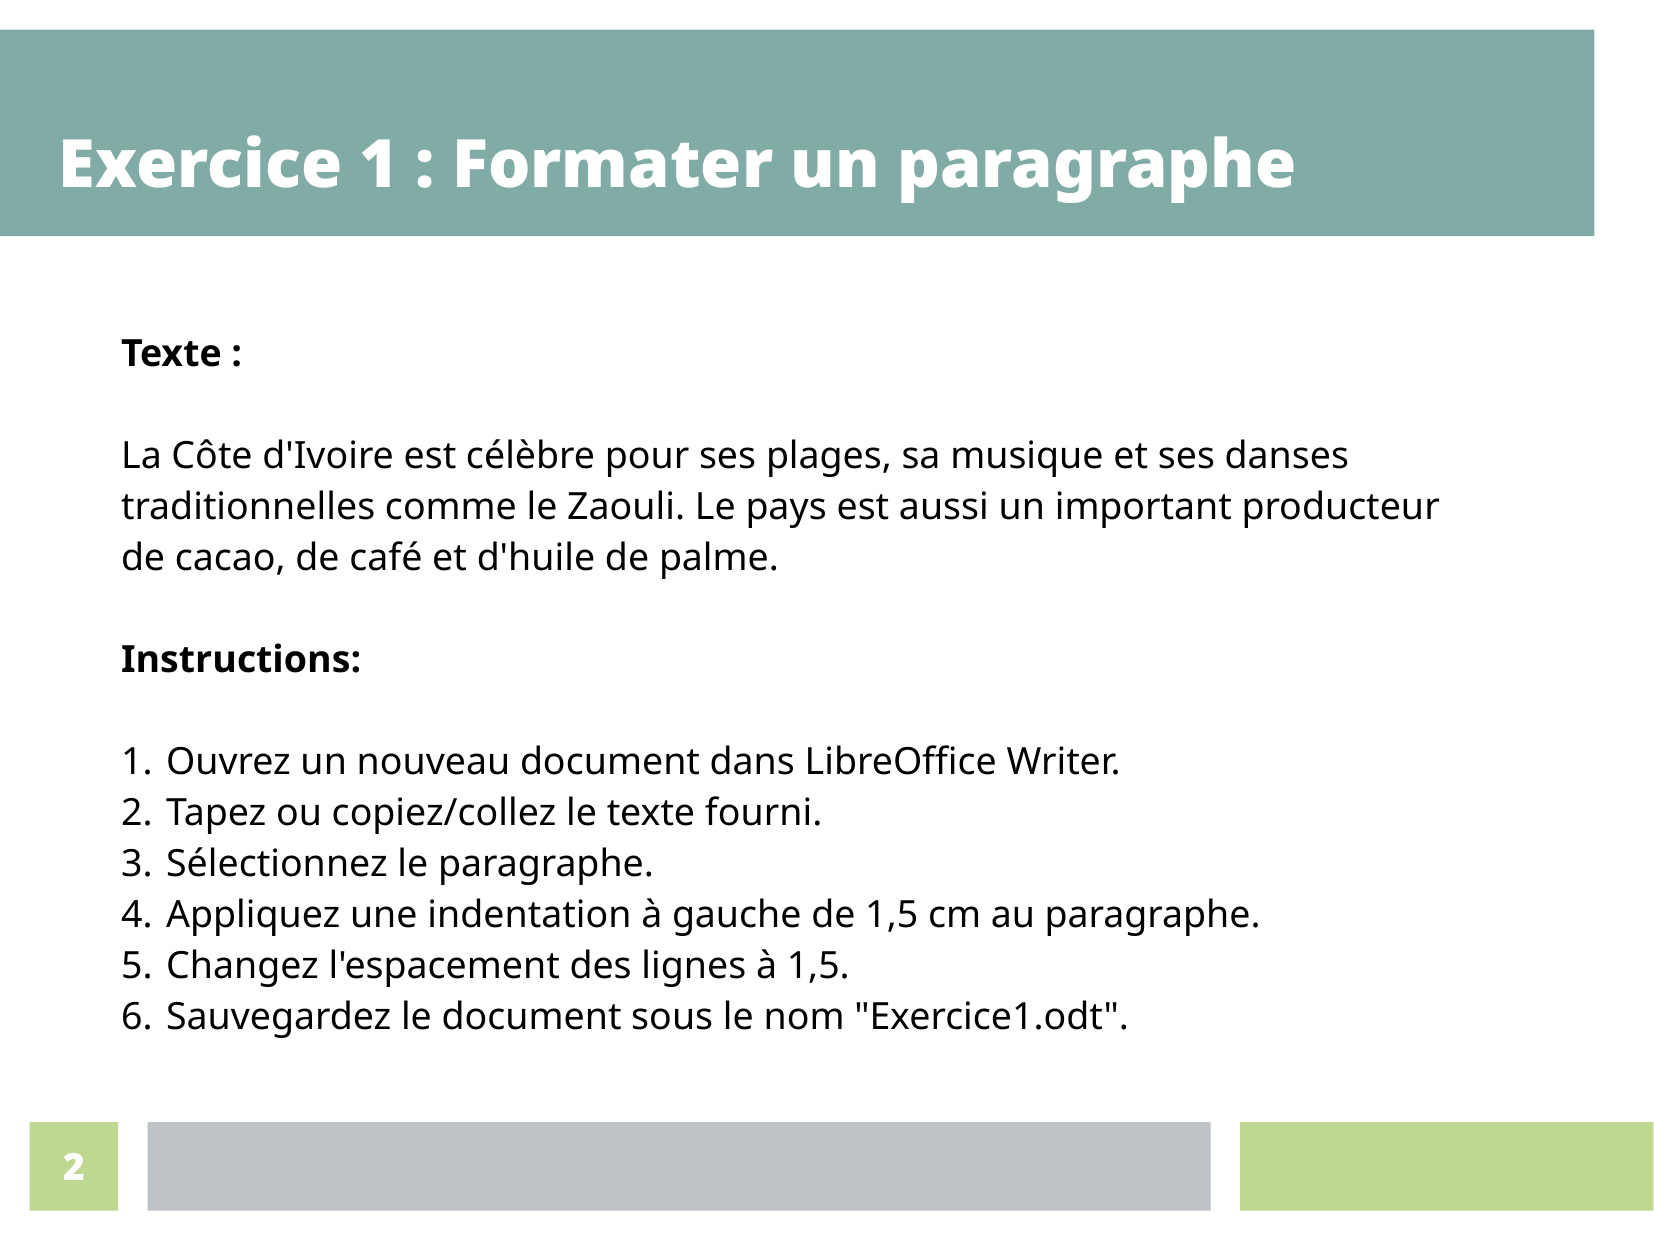

# Exercice 1 : Formater un paragraphe
Texte :
La Côte d'Ivoire est célèbre pour ses plages, sa musique et ses danses traditionnelles comme le Zaouli. Le pays est aussi un important producteur de cacao, de café et d'huile de palme.
Instructions:
 Ouvrez un nouveau document dans LibreOffice Writer.
 Tapez ou copiez/collez le texte fourni.
 Sélectionnez le paragraphe.
 Appliquez une indentation à gauche de 1,5 cm au paragraphe.
 Changez l'espacement des lignes à 1,5.
 Sauvegardez le document sous le nom "Exercice1.odt".
2